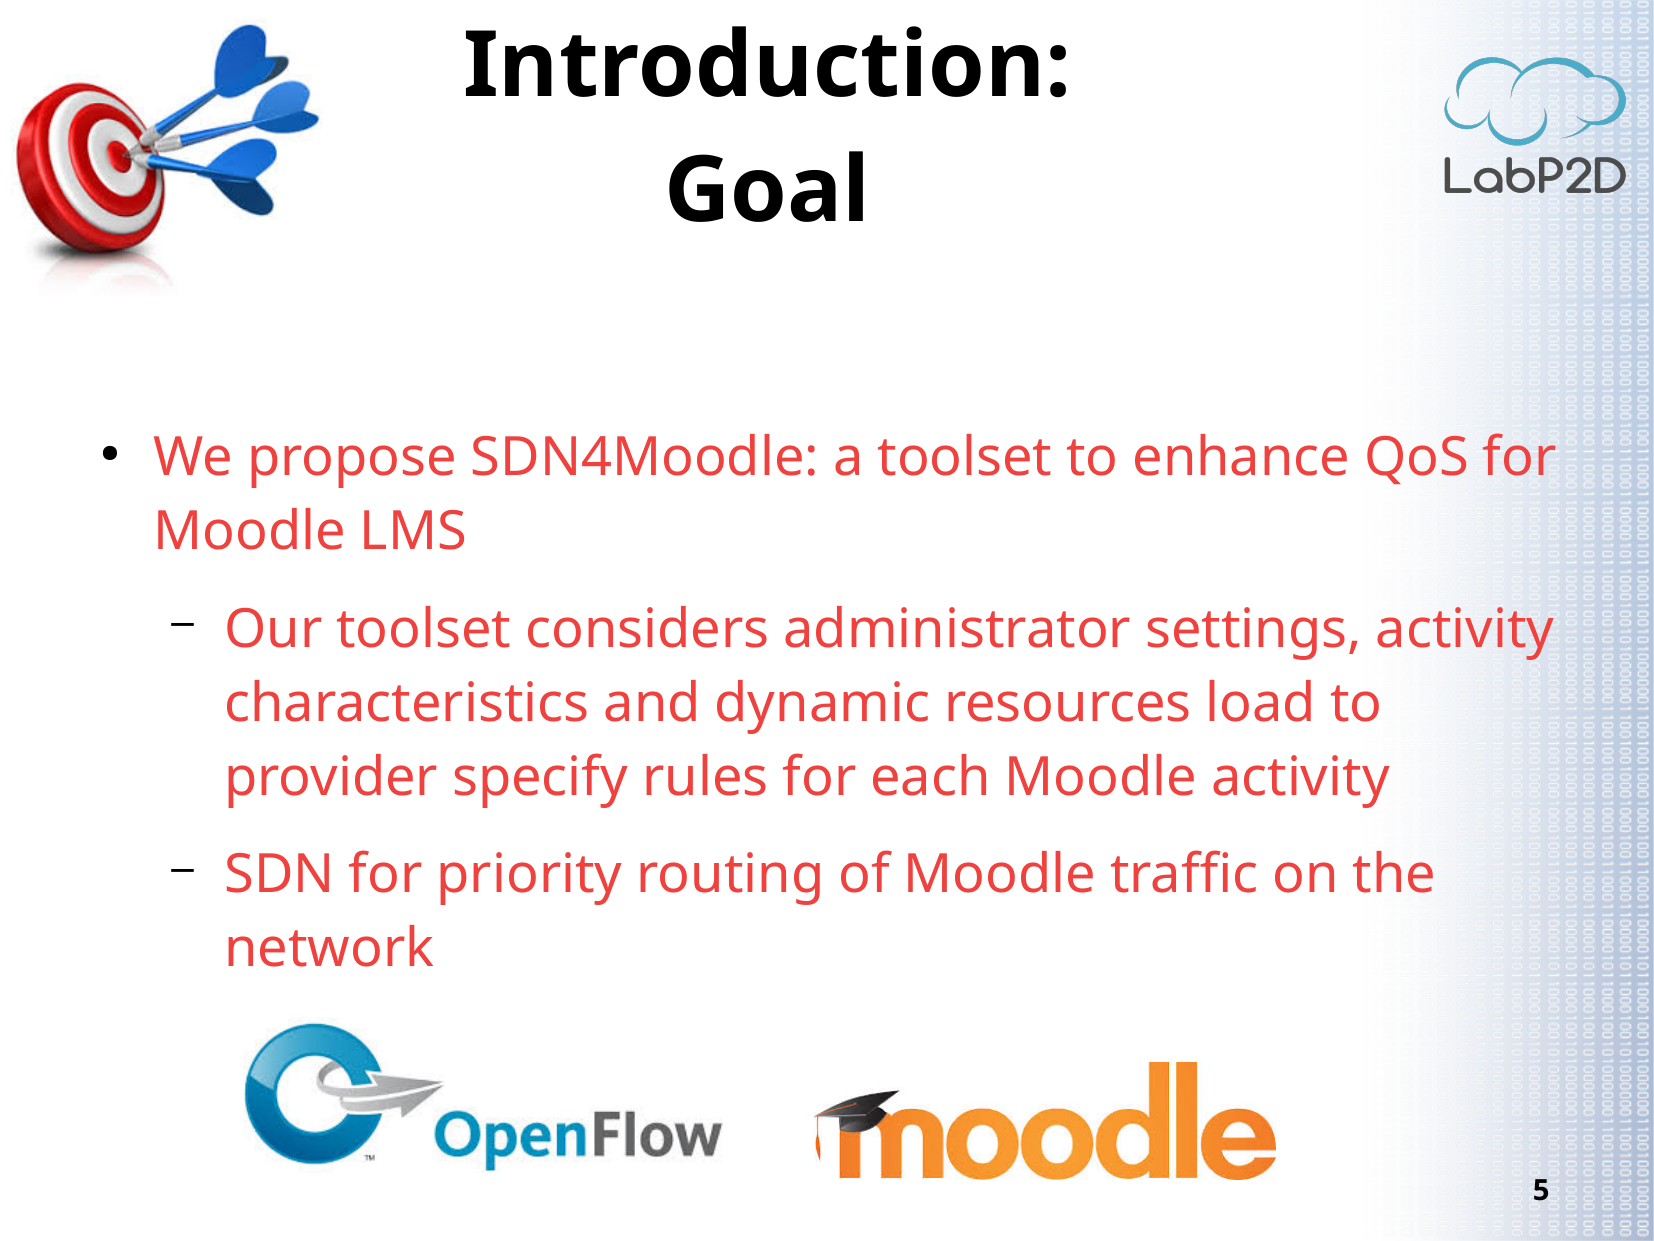

# Introduction: Goal
We propose SDN4Moodle: a toolset to enhance QoS for Moodle LMS
Our toolset considers administrator settings, activity characteristics and dynamic resources load to provider specify rules for each Moodle activity
SDN for priority routing of Moodle traffic on the network
5